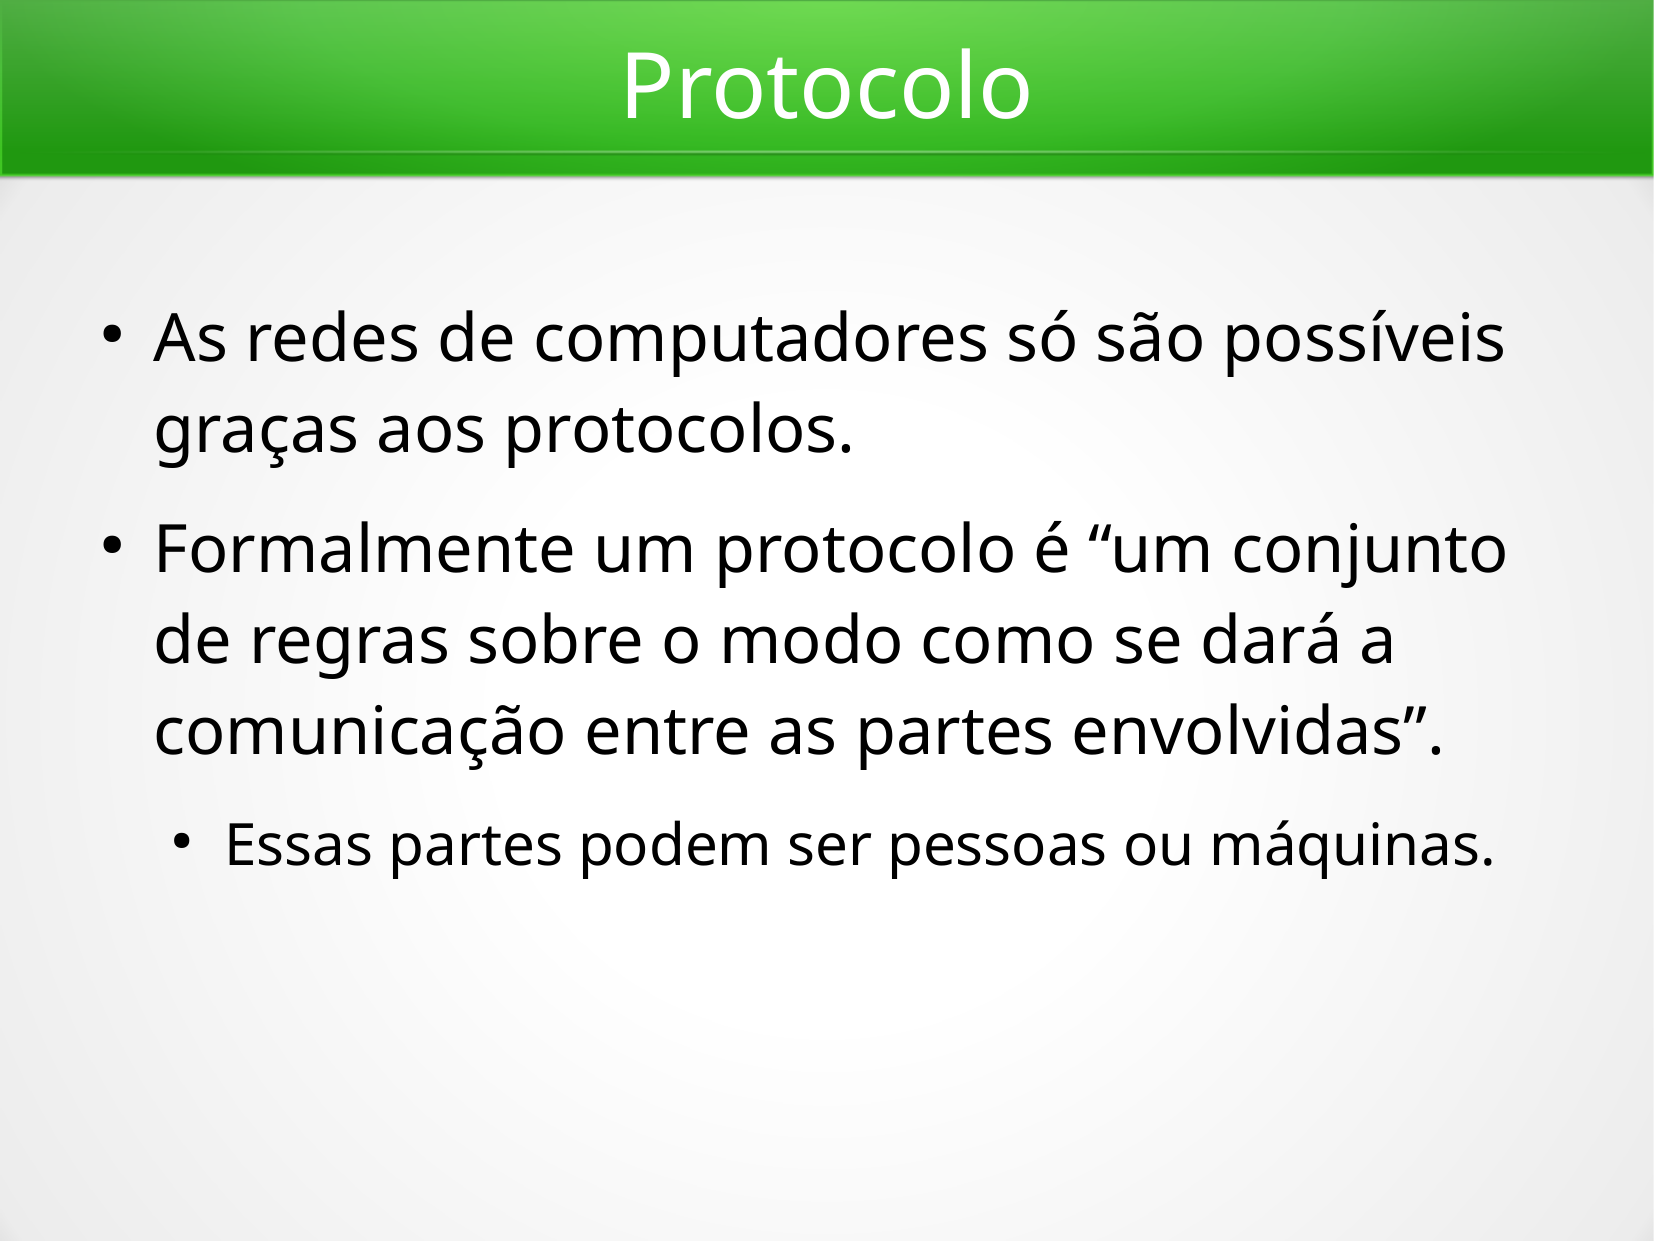

# Protocolo
As redes de computadores só são possíveis graças aos protocolos.
Formalmente um protocolo é “um conjunto de regras sobre o modo como se dará a comunicação entre as partes envolvidas”.
Essas partes podem ser pessoas ou máquinas.